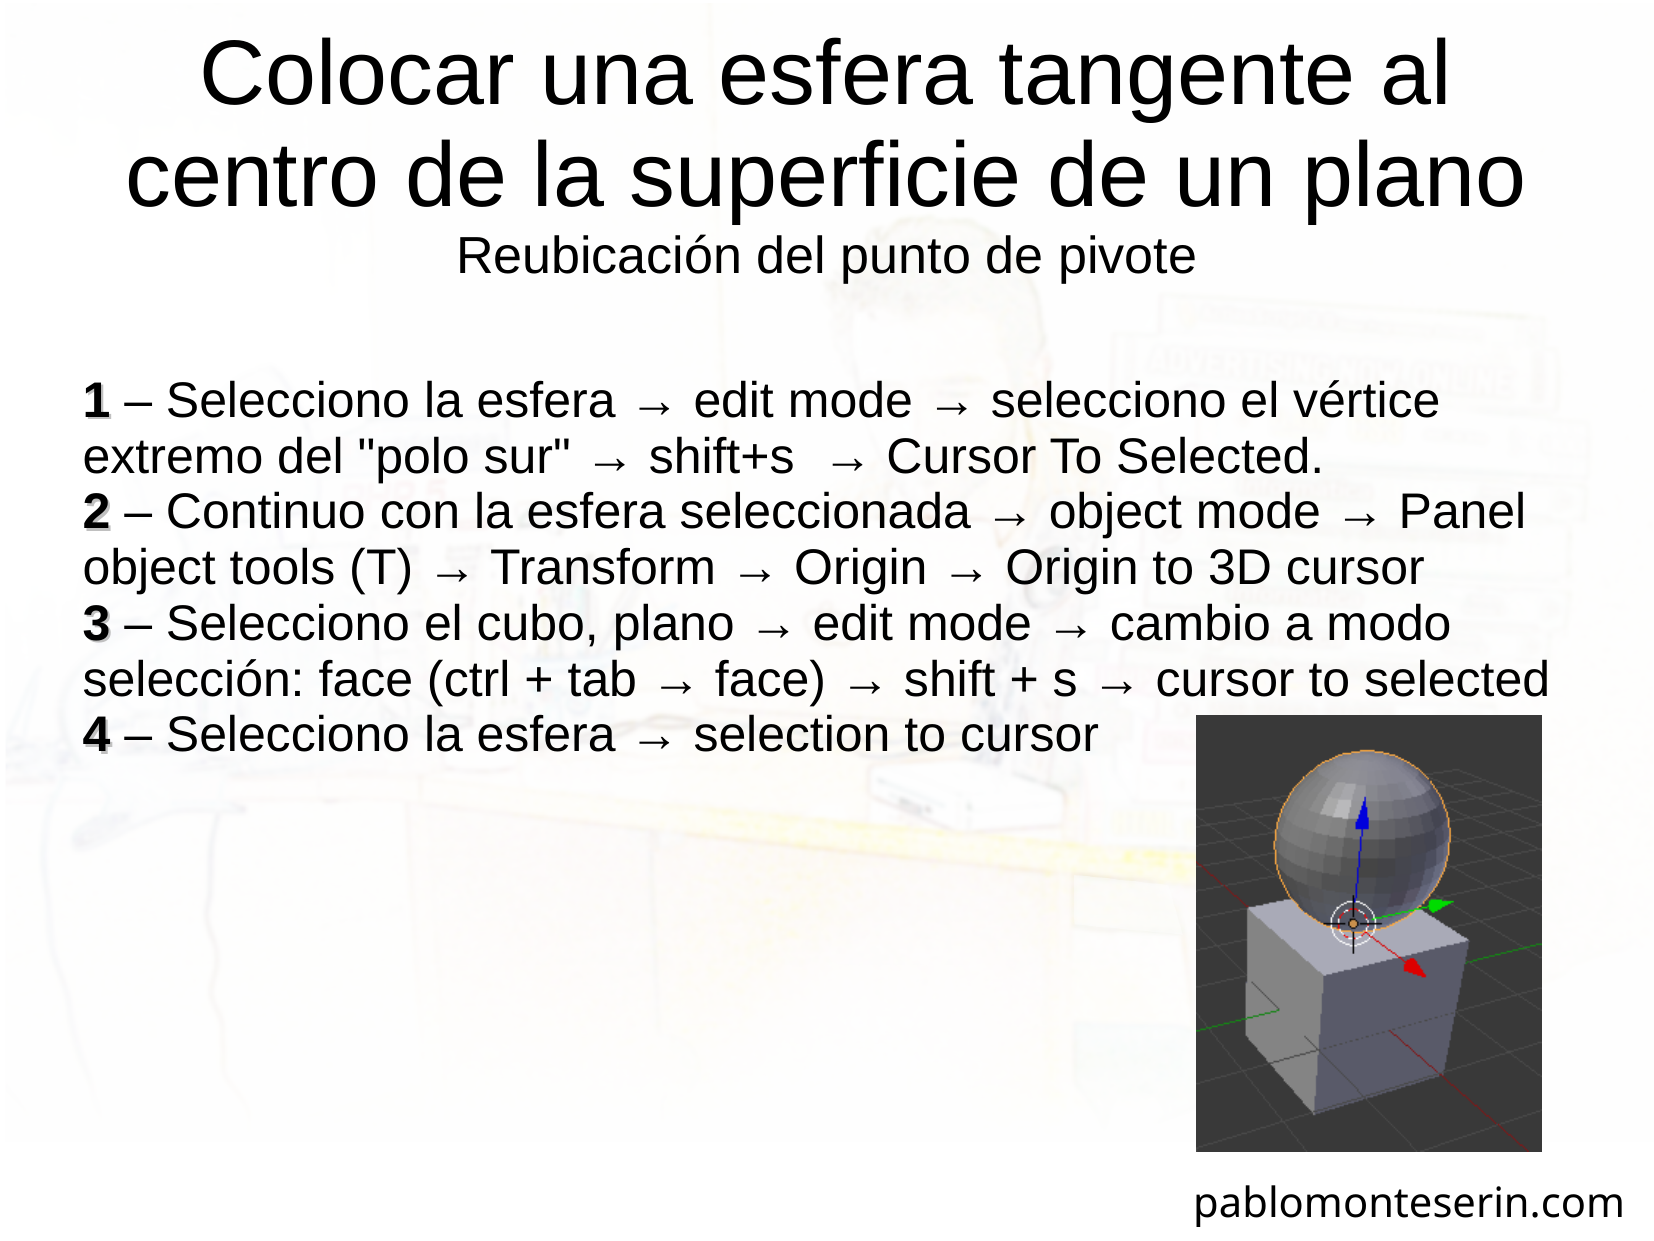

# Colocar una esfera tangente al centro de la superficie de un plano Reubicación del punto de pivote
1 – Selecciono la esfera → edit mode → selecciono el vértice extremo del "polo sur" → shift+s → Cursor To Selected.
2 – Continuo con la esfera seleccionada → object mode → Panel object tools (T) → Transform → Origin → Origin to 3D cursor
3 – Selecciono el cubo, plano → edit mode → cambio a modo selección: face (ctrl + tab → face) → shift + s → cursor to selected
4 – Selecciono la esfera → selection to cursor